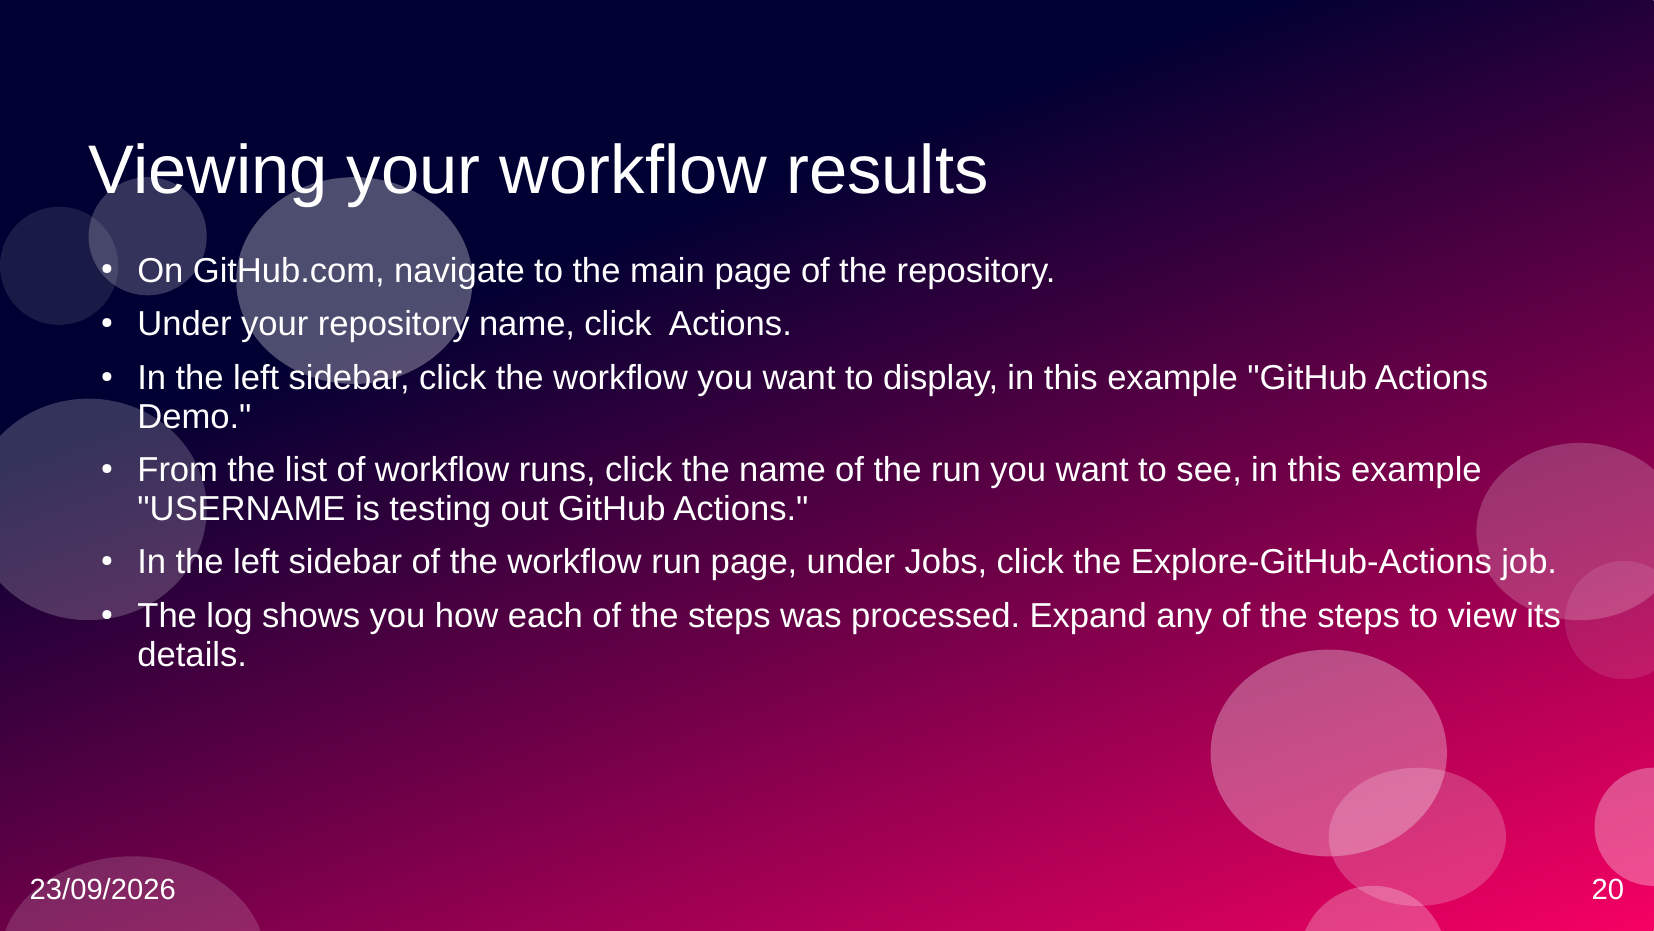

# Viewing your workflow results
On GitHub.com, navigate to the main page of the repository.
Under your repository name, click Actions.
In the left sidebar, click the workflow you want to display, in this example "GitHub Actions Demo."
From the list of workflow runs, click the name of the run you want to see, in this example "USERNAME is testing out GitHub Actions."
In the left sidebar of the workflow run page, under Jobs, click the Explore-GitHub-Actions job.
The log shows you how each of the steps was processed. Expand any of the steps to view its details.
20